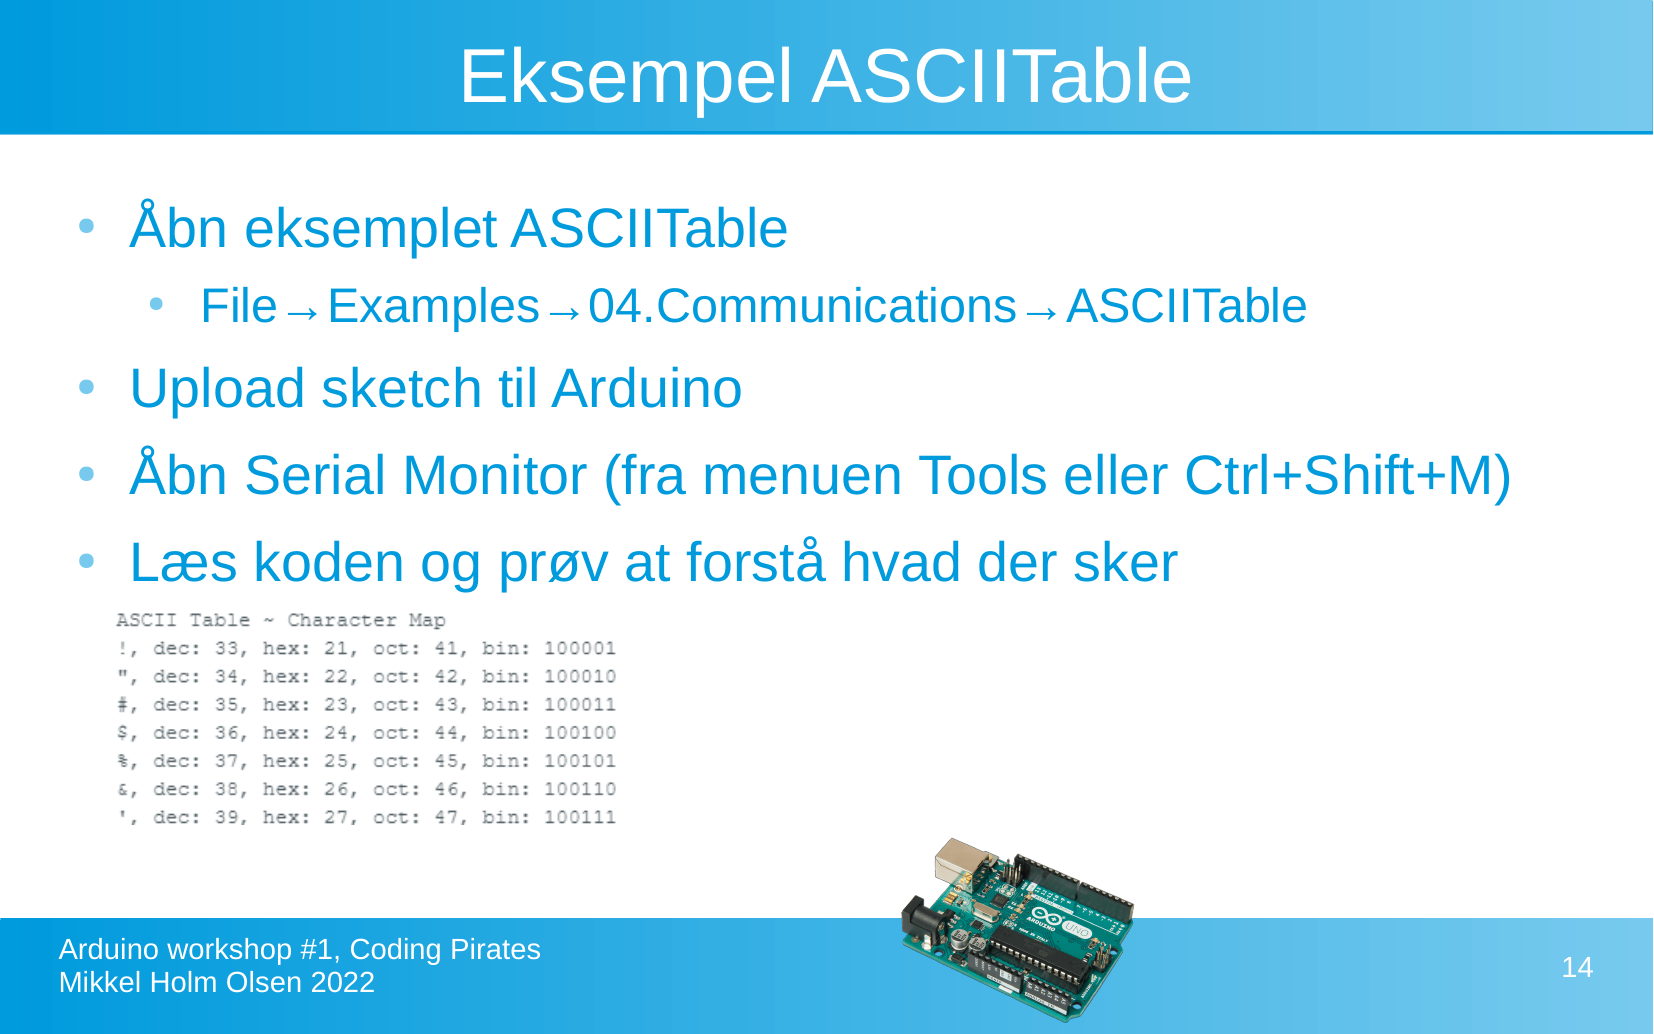

# Eksempel ASCIITable
Åbn eksemplet ASCIITable
File→Examples→04.Communications→ASCIITable
Upload sketch til Arduino
Åbn Serial Monitor (fra menuen Tools eller Ctrl+Shift+M)
Læs koden og prøv at forstå hvad der sker
14